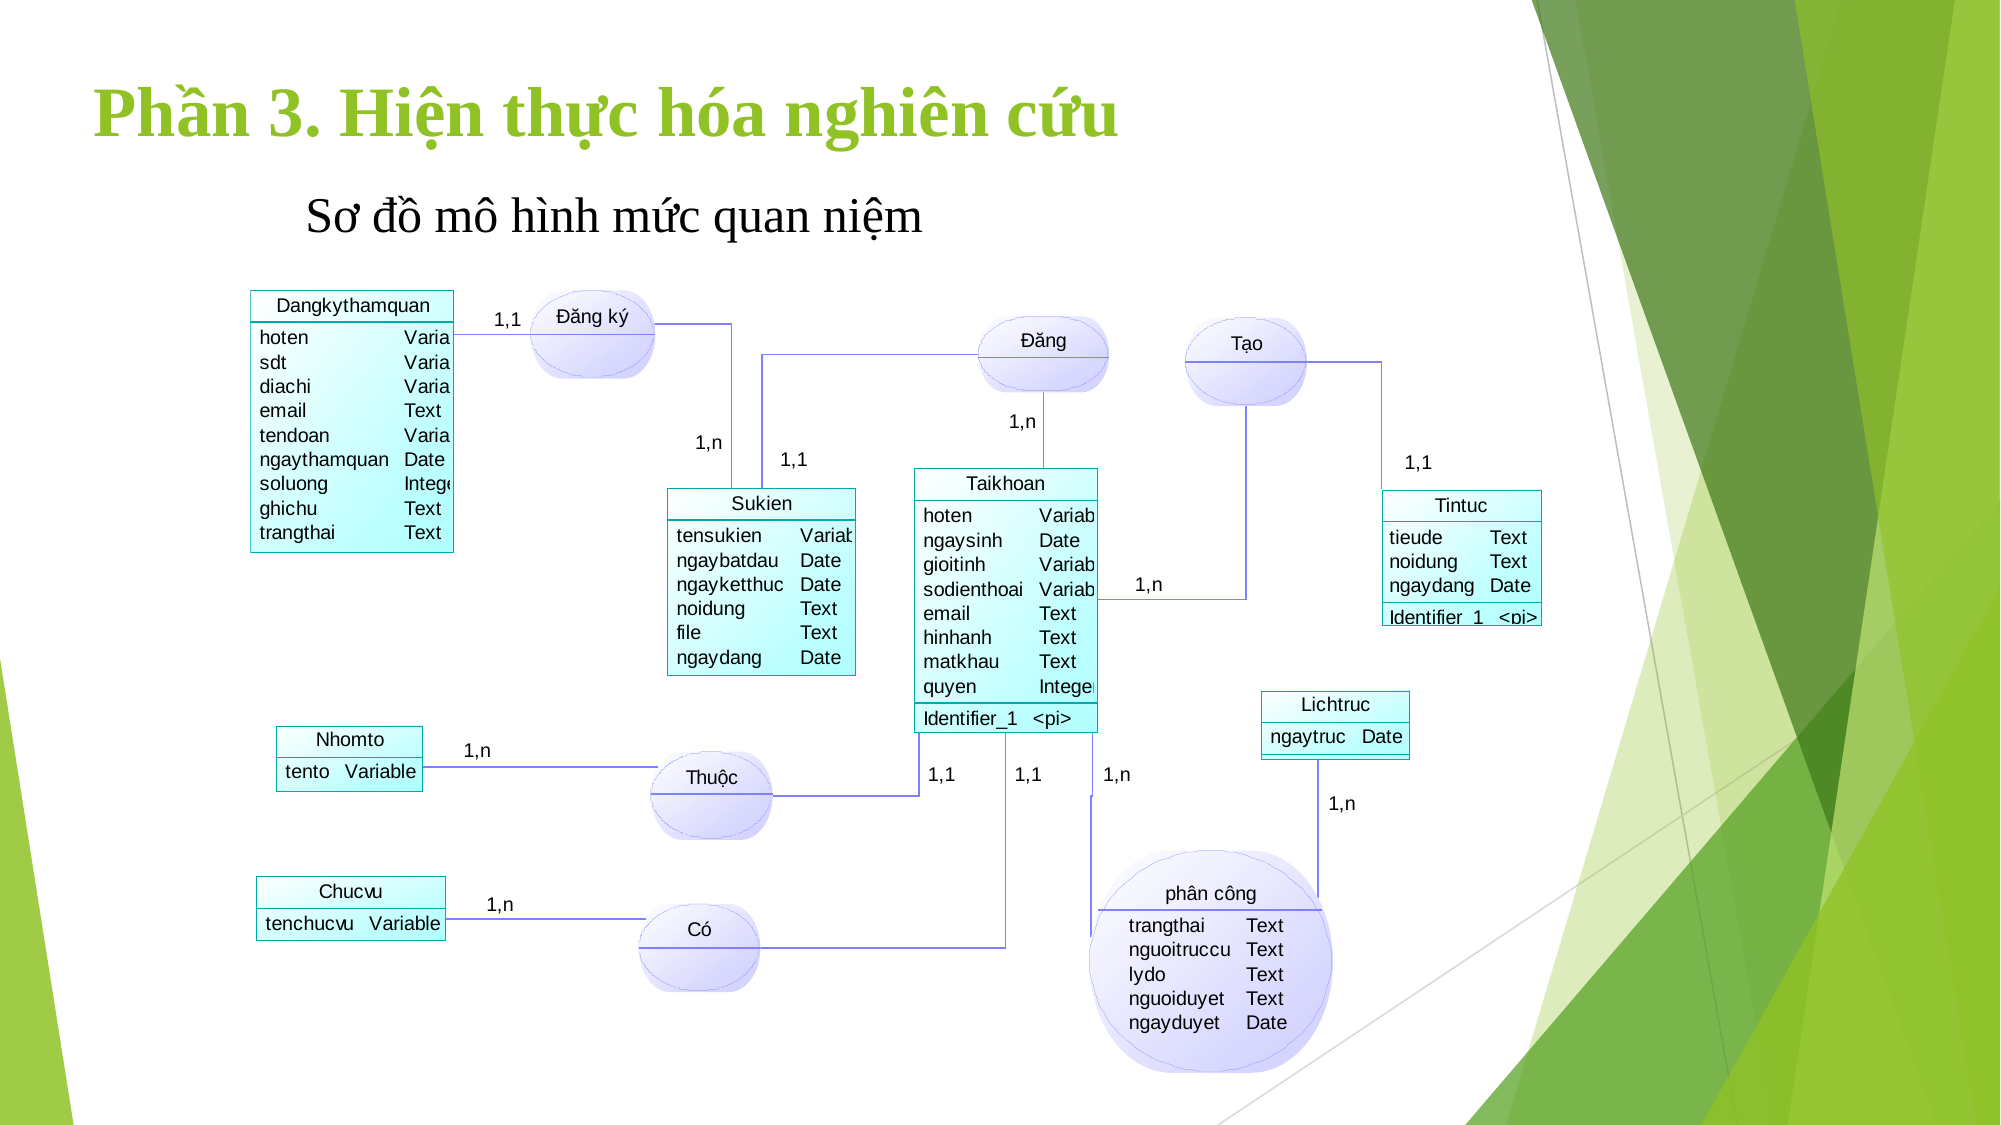

# Phần 3. Hiện thực hóa nghiên cứu
Sơ đồ mô hình mức quan niệm